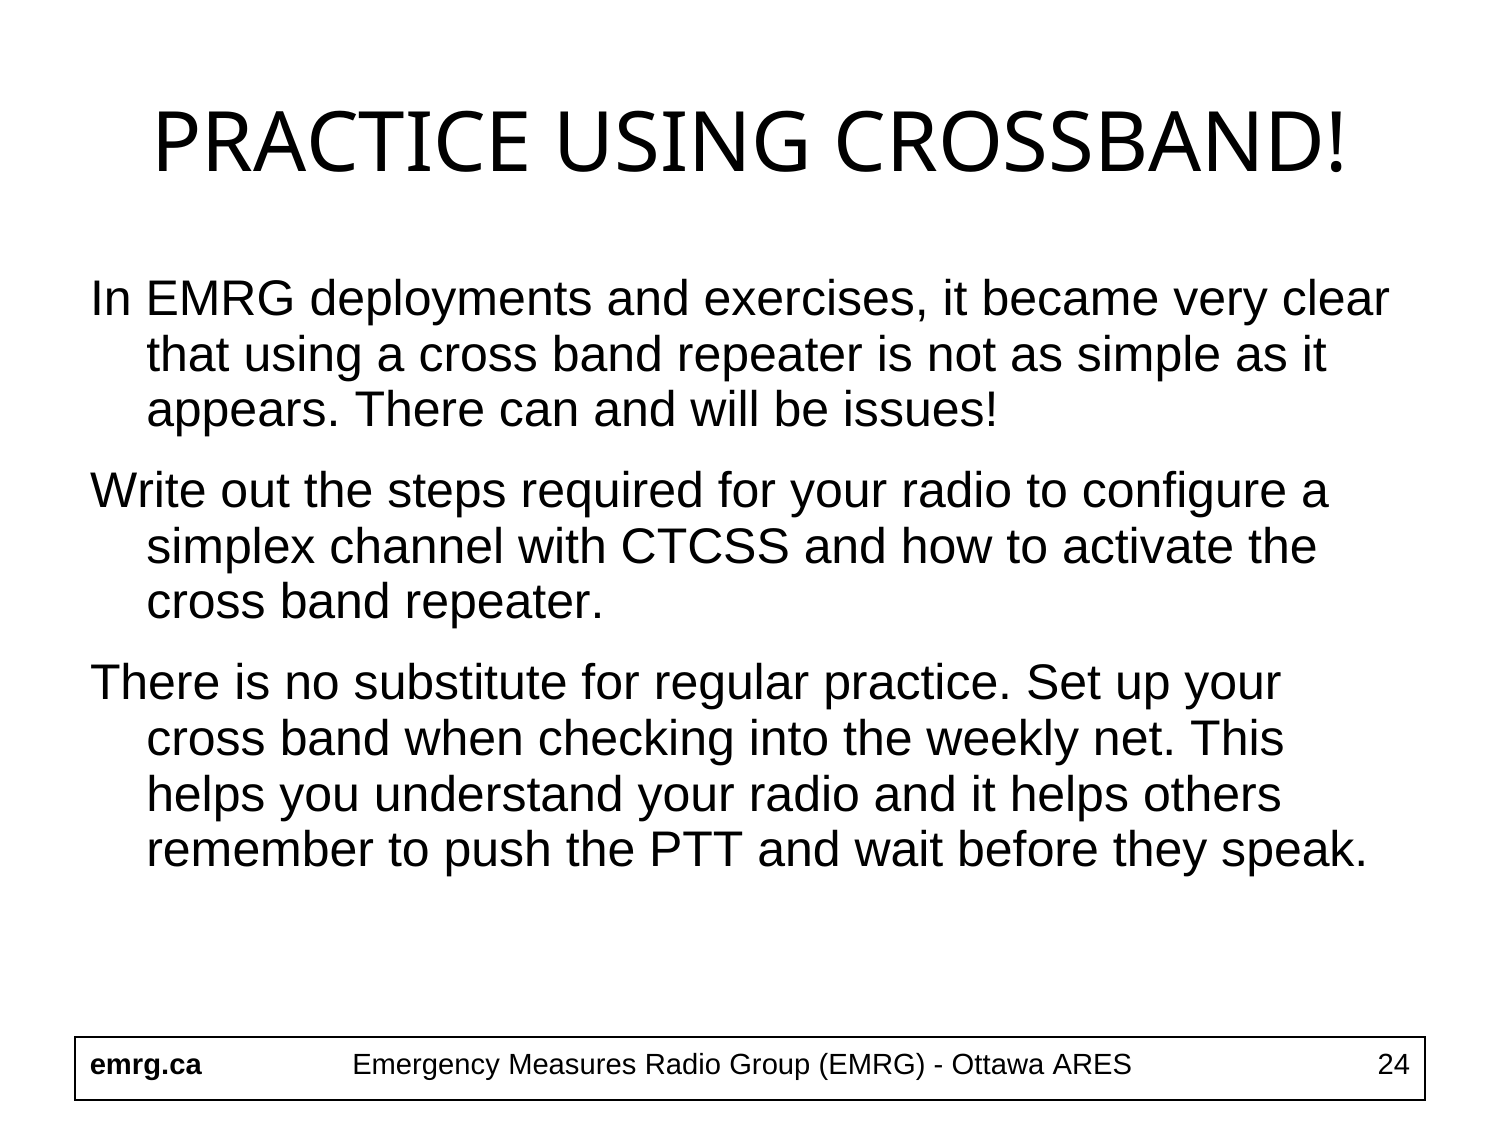

# PRACTICE USING CROSSBAND!
In EMRG deployments and exercises, it became very clear that using a cross band repeater is not as simple as it appears. There can and will be issues!
Write out the steps required for your radio to configure a simplex channel with CTCSS and how to activate the cross band repeater.
There is no substitute for regular practice. Set up your cross band when checking into the weekly net. This helps you understand your radio and it helps others remember to push the PTT and wait before they speak.
Emergency Measures Radio Group (EMRG) - Ottawa ARES